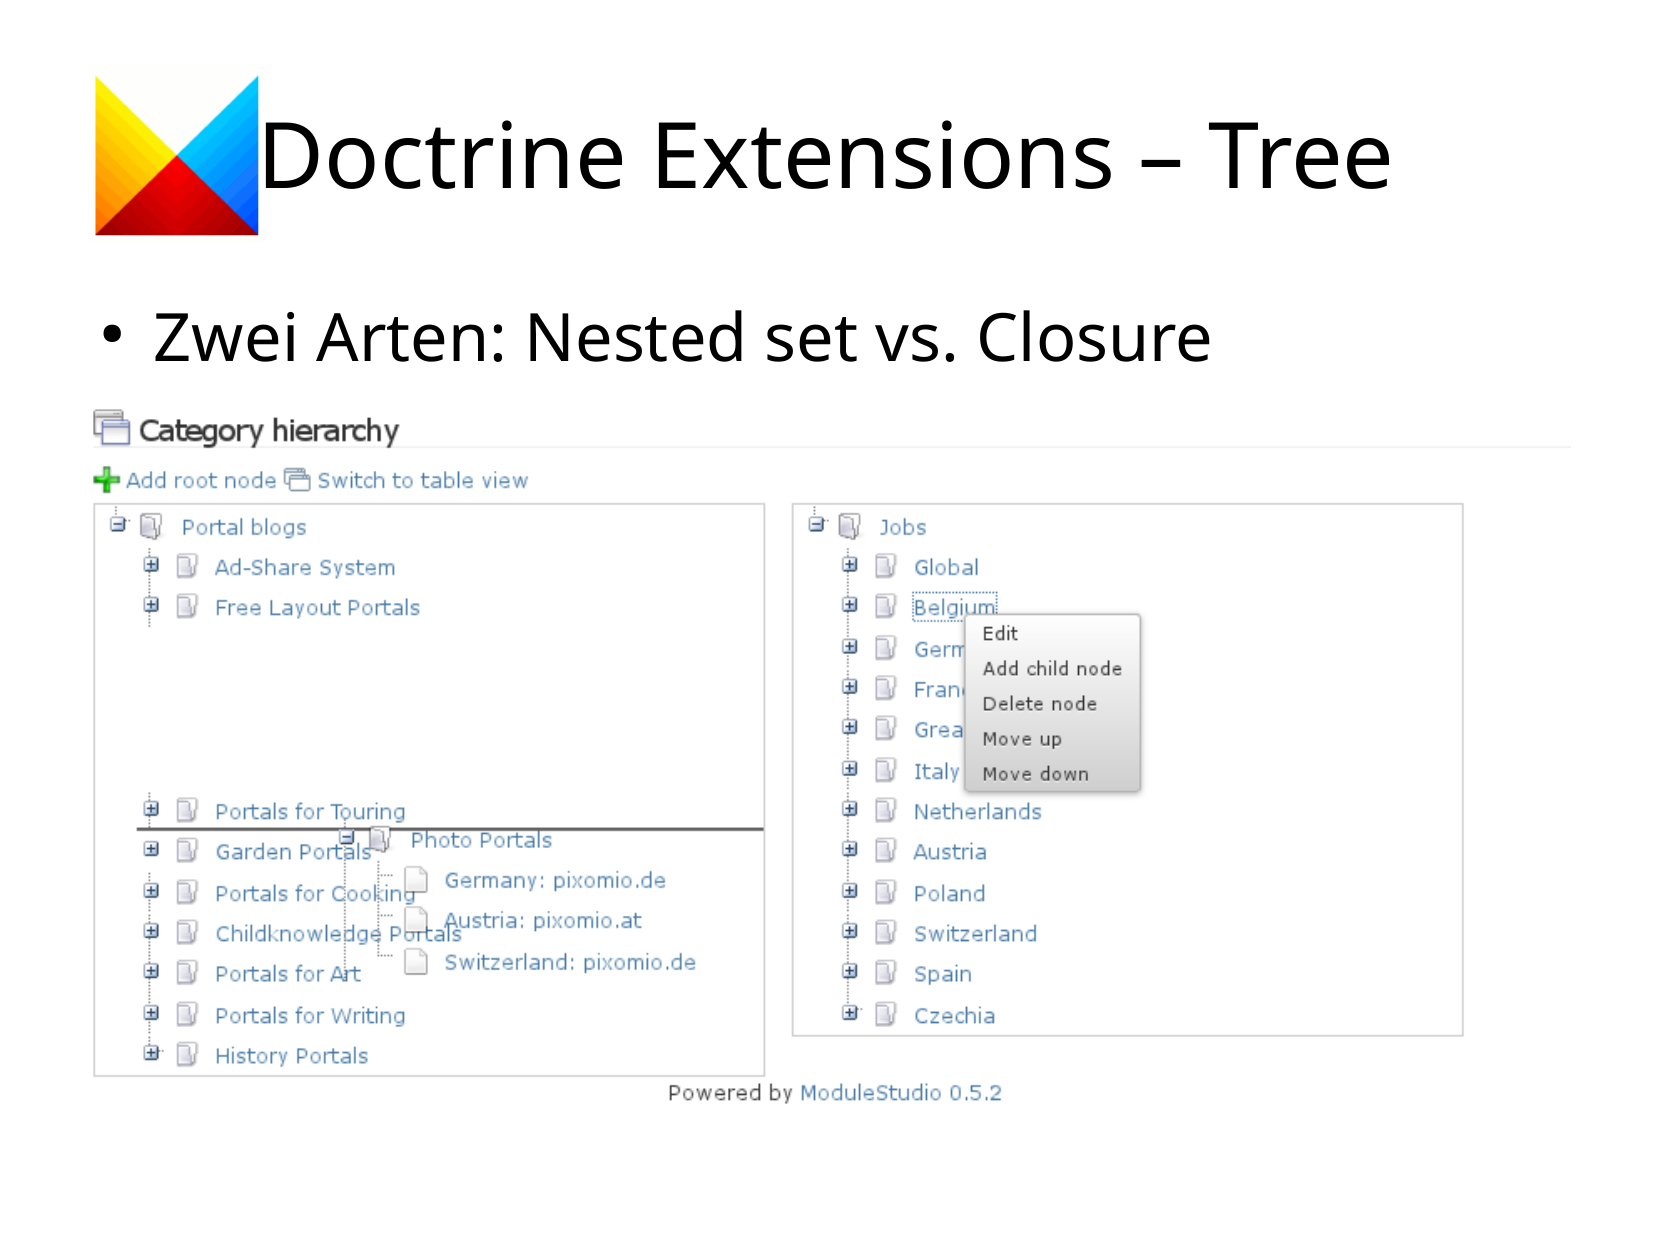

# Doctrine Extensions – Tree
Zwei Arten: Nested set vs. Closure